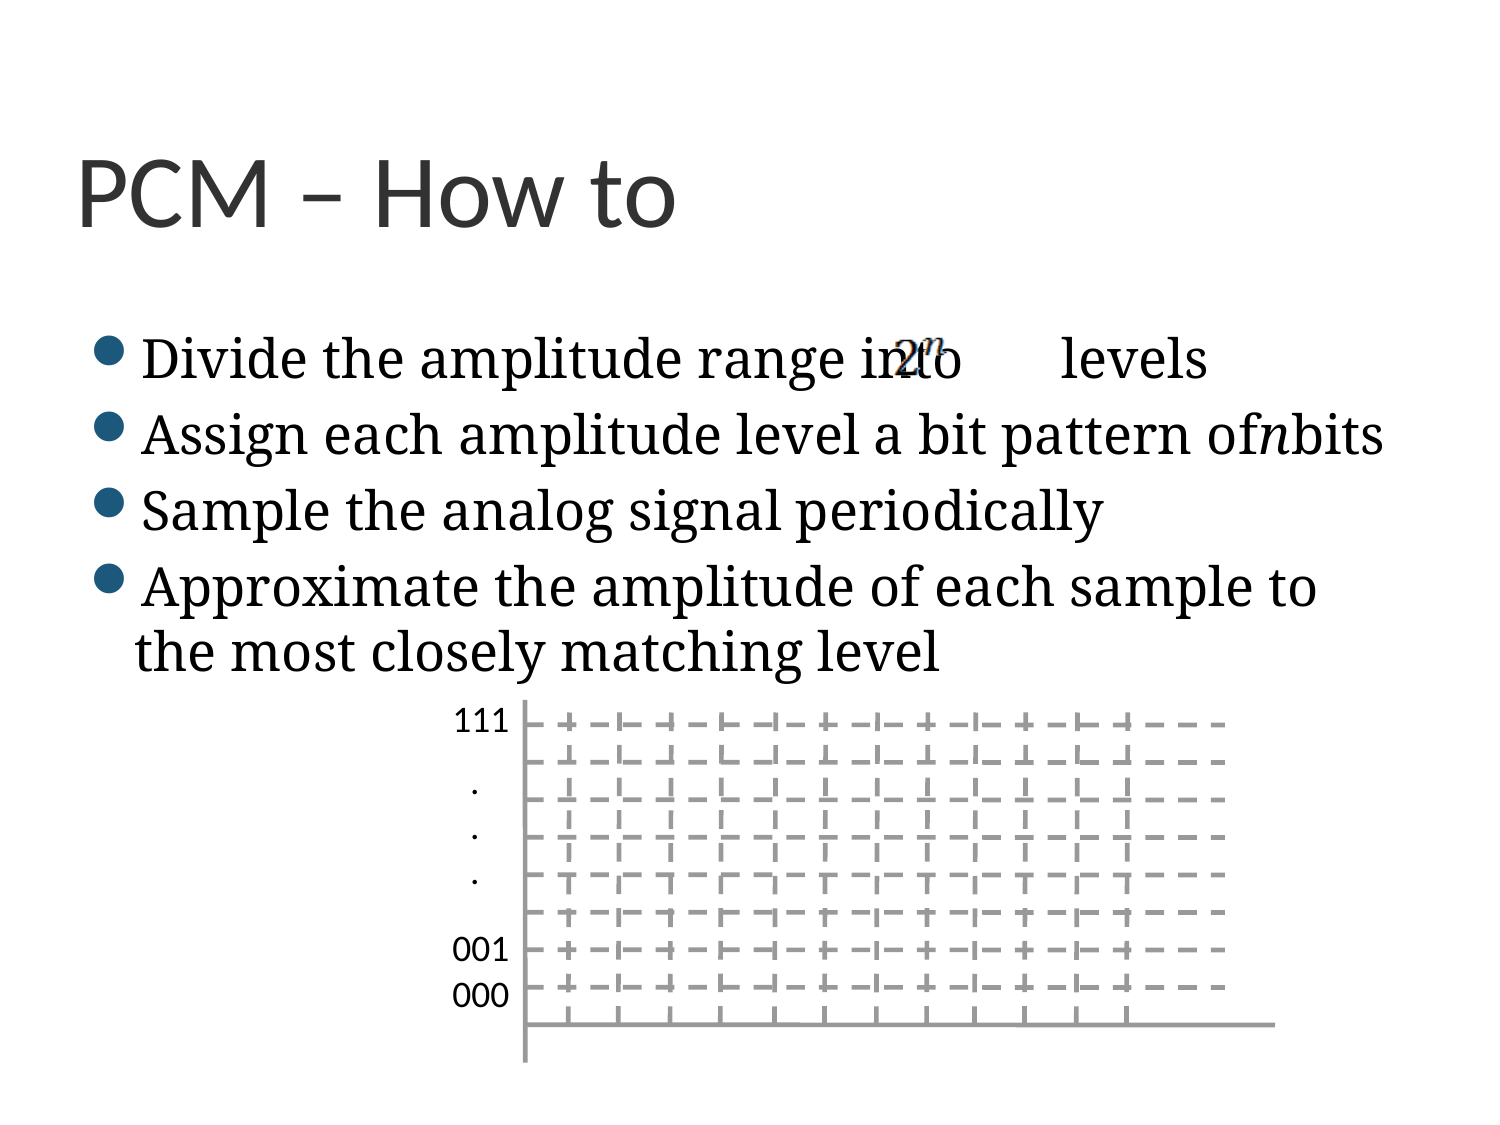

# PCM – How to
Divide the amplitude range into levels
Assign each amplitude level a bit pattern ofnbits
Sample the analog signal periodically
Approximate the amplitude of each sample to the most closely matching level
111
.
.
.
001
000